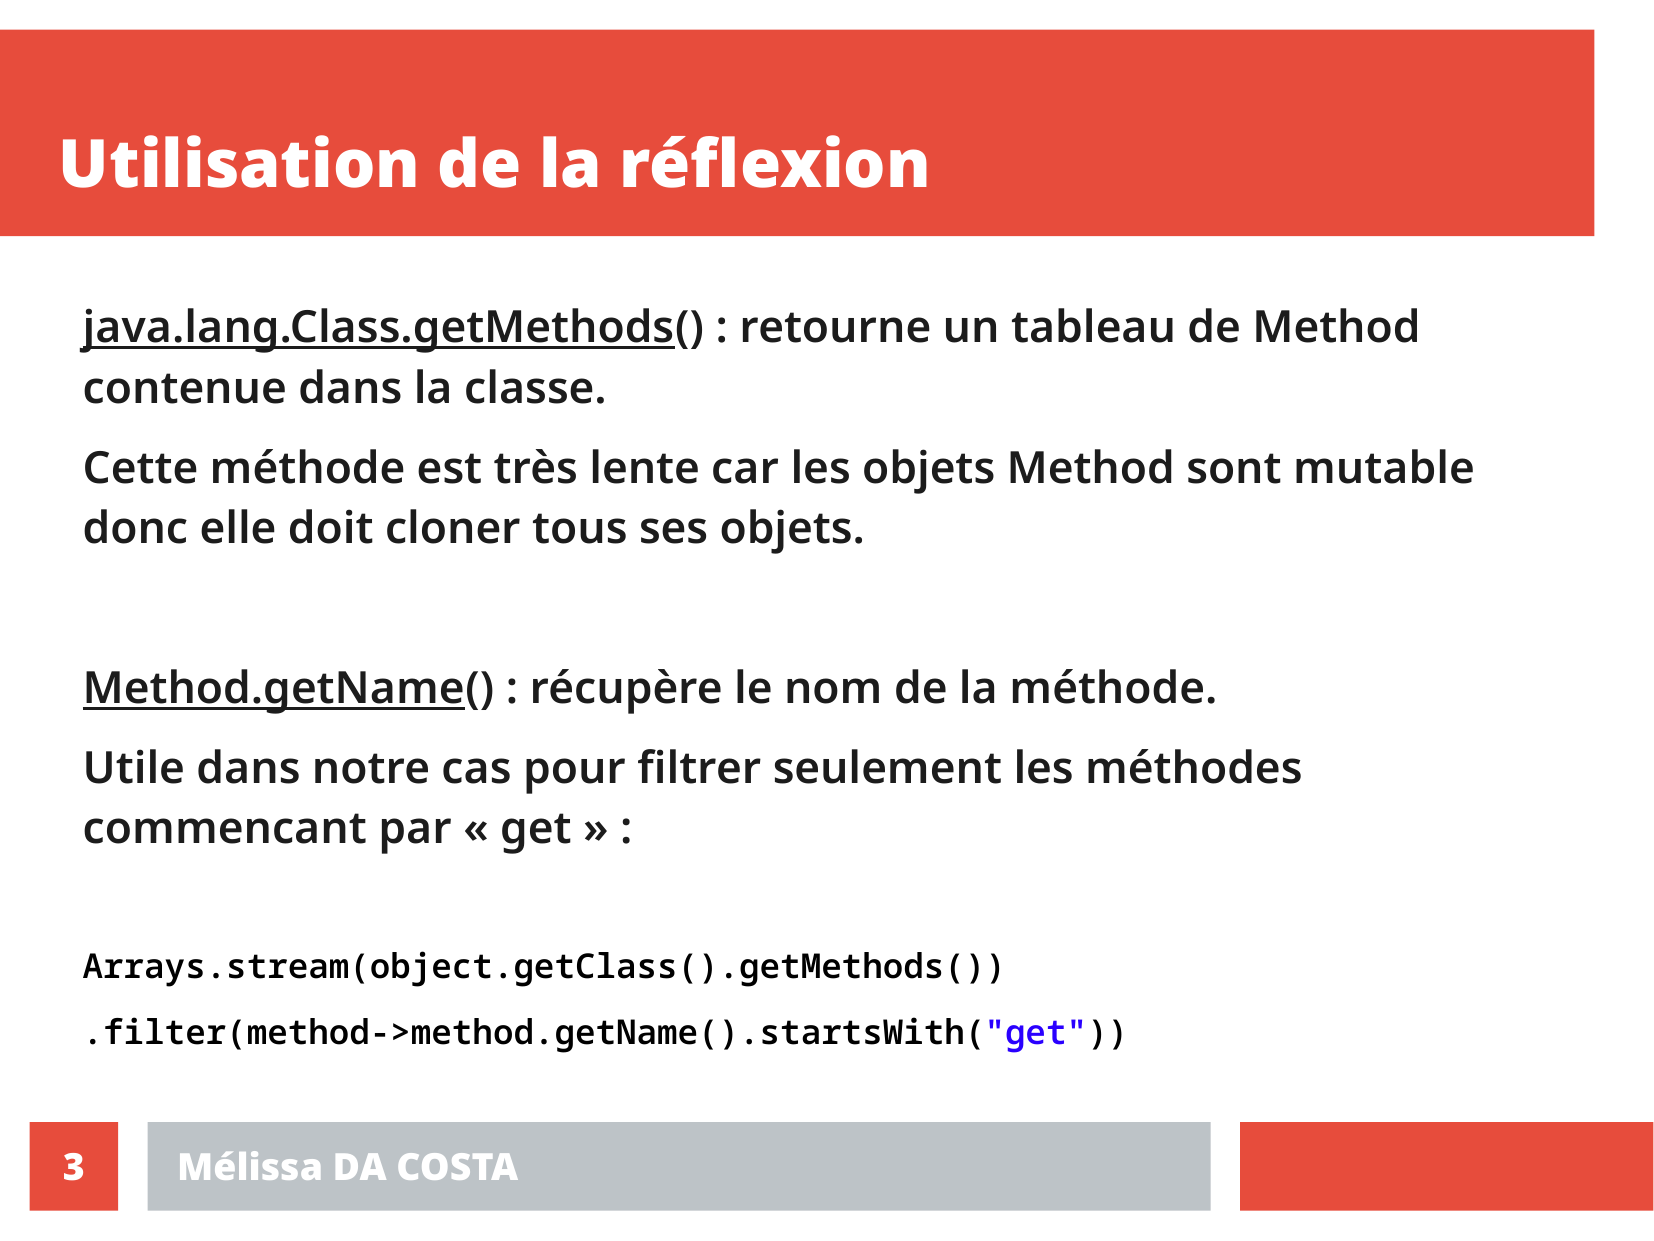

# Utilisation de la réflexion
java.lang.Class.getMethods() : retourne un tableau de Method contenue dans la classe.
Cette méthode est très lente car les objets Method sont mutable donc elle doit cloner tous ses objets.
Method.getName() : récupère le nom de la méthode.
Utile dans notre cas pour filtrer seulement les méthodes commencant par « get » :
Arrays.stream(object.getClass().getMethods())
.filter(method->method.getName().startsWith("get"))
3
Mélissa DA COSTA